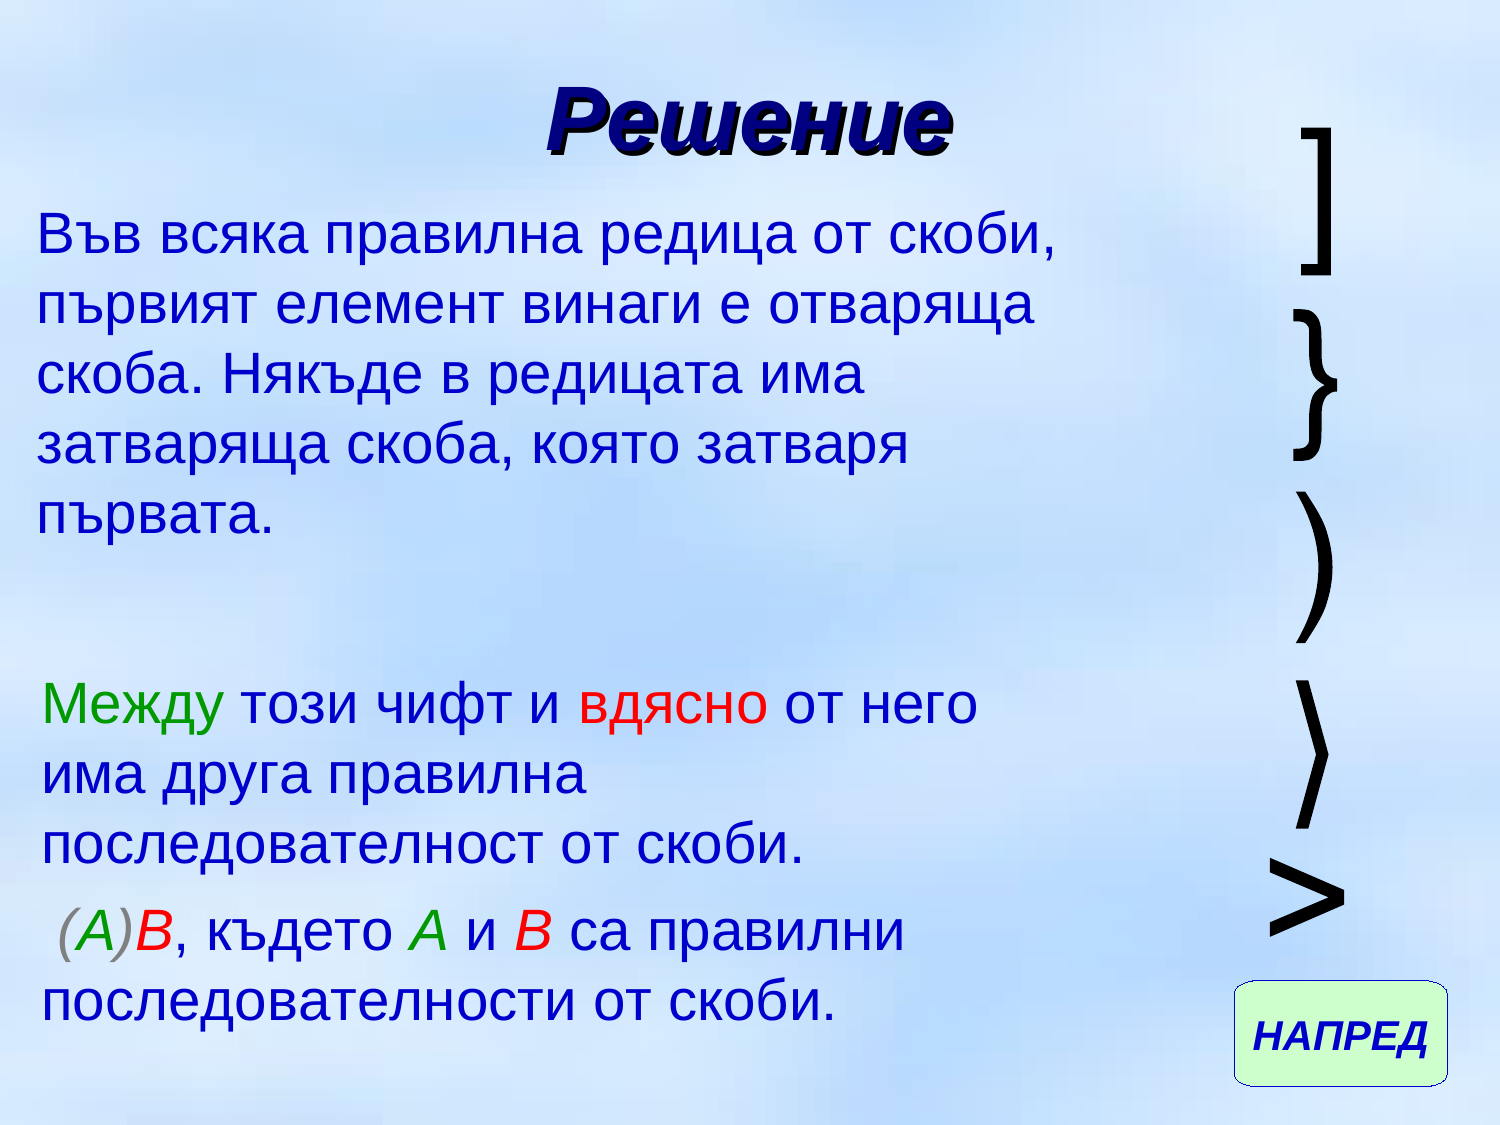

Решение
Във всяка правилна редица от скоби, първият елемент винаги е отваряща скоба. Някъде в редицата има затваряща скоба, която затваря първата.
Между този чифт и вдясно от него има друга правилна последователност от скоби.
 (A)B, където А и В са правилни последователности от скоби.
НАПРЕД